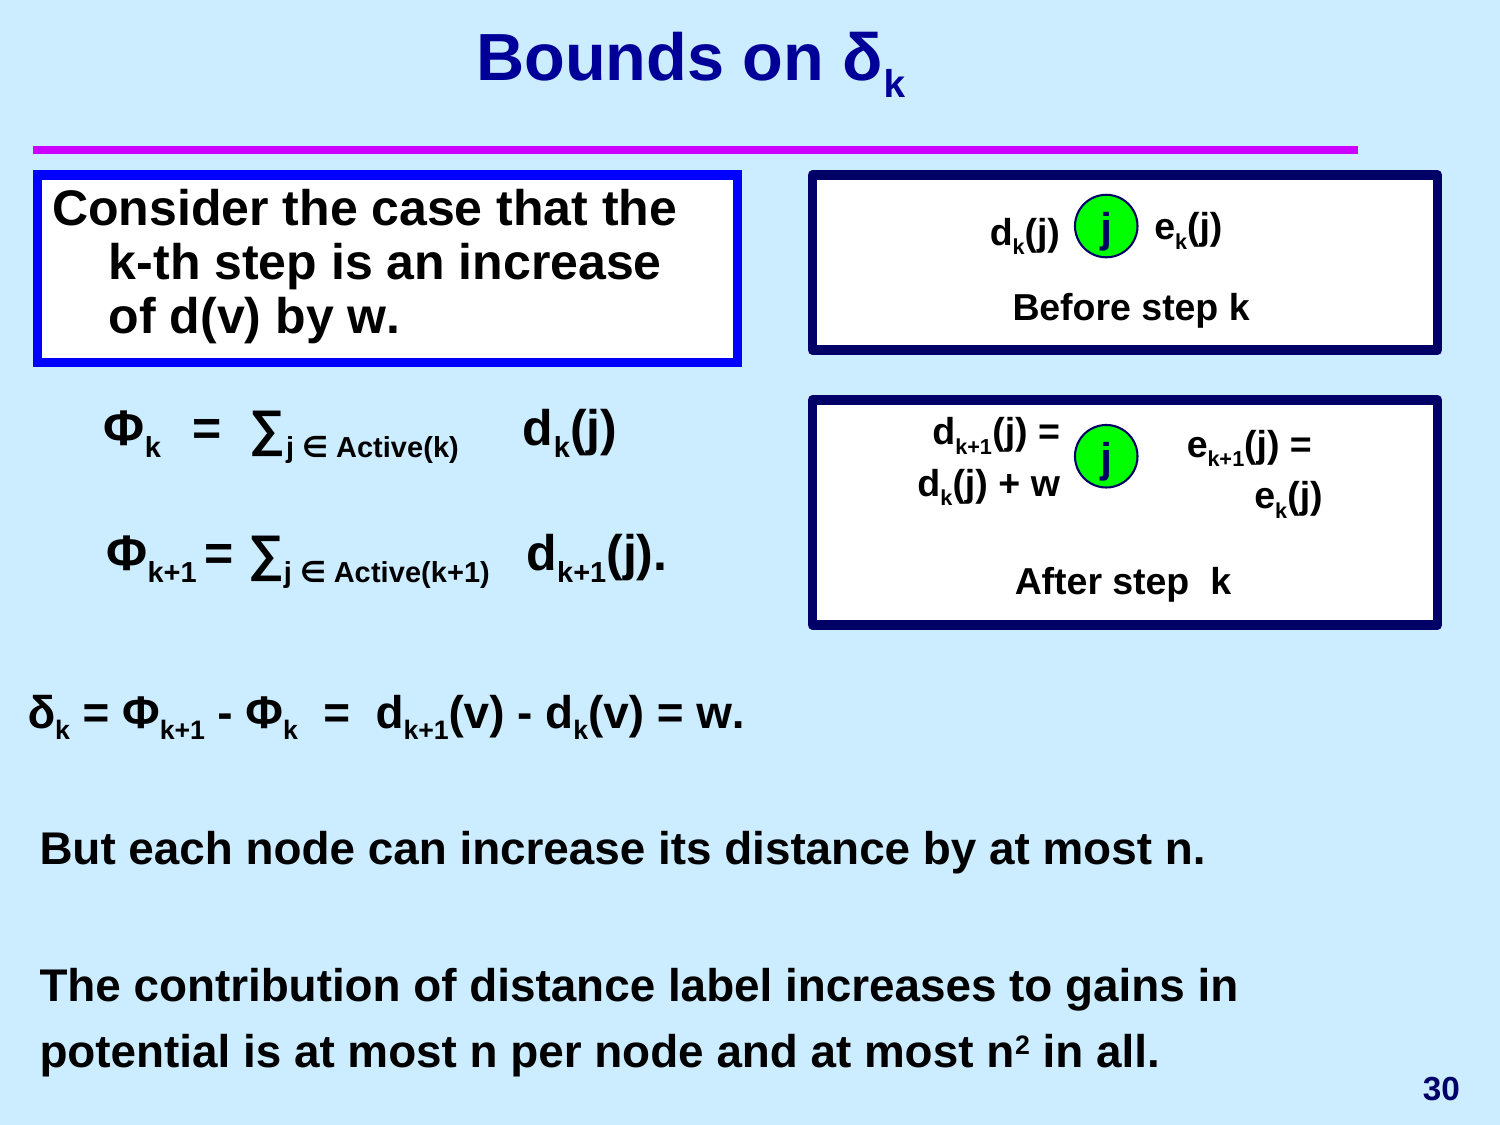

Bounds on δk
# Consider the case that the k-th step is an increase of d(v) by w.
j
ek(j)
dk(j)
Before step k
Φk = ∑j ∈ Active(k) dk(j)
 dk+1(j) =
 dk(j) + w
 ek+1(j) =
 ek(j)
j
After step k
Φk+1 = ∑j ∈ Active(k+1) dk+1(j).
 δk = Φk+1 - Φk = dk+1(v) - dk(v) = w.
But each node can increase its distance by at most n.
The contribution of distance label increases to gains in potential is at most n per node and at most n2 in all.